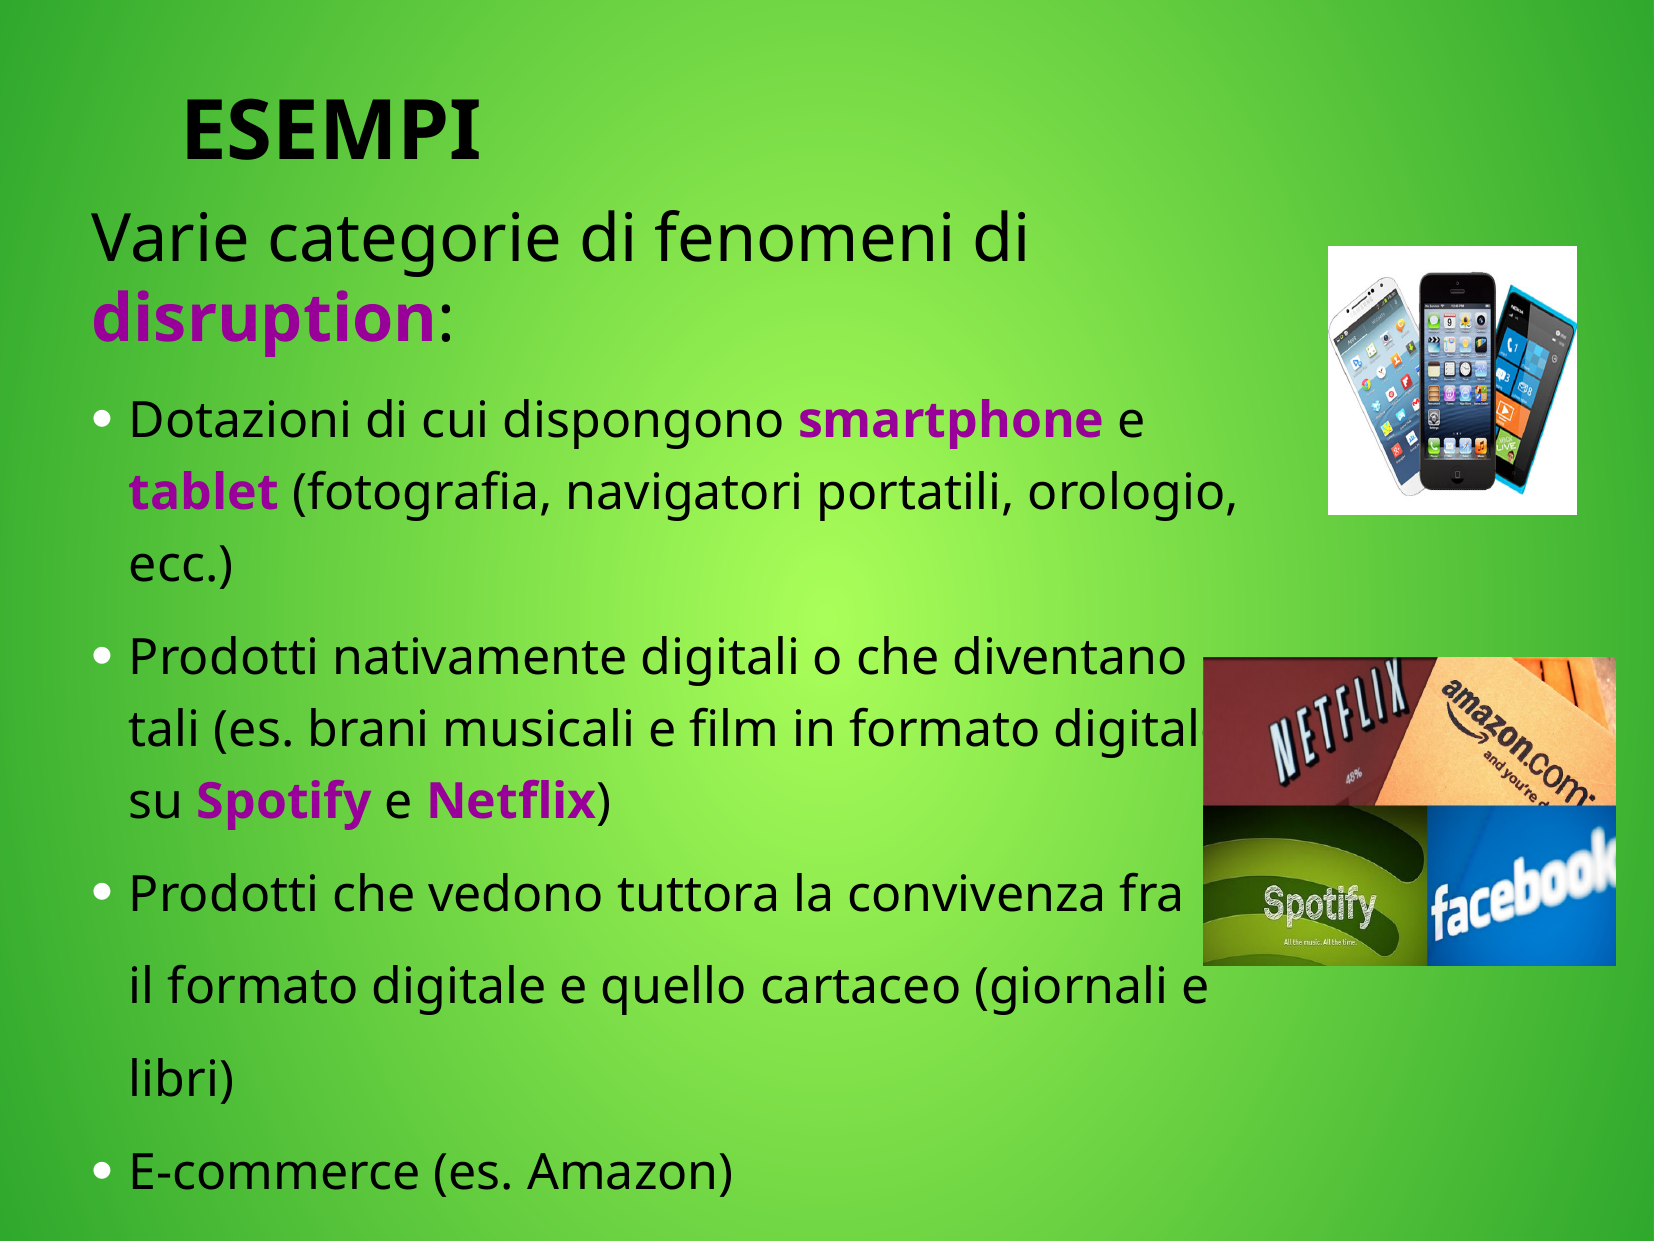

# ESEMPI
Varie categorie di fenomeni di disruption:
Dotazioni di cui dispongono smartphone e tablet (fotografia, navigatori portatili, orologio, ecc.)
Prodotti nativamente digitali o che diventano tali (es. brani musicali e film in formato digitale su Spotify e Netflix)
Prodotti che vedono tuttora la convivenza fra
il formato digitale e quello cartaceo (giornali e
libri)
E-commerce (es. Amazon)
Facebook – più di 100 miliardi di dollari in 10 anni